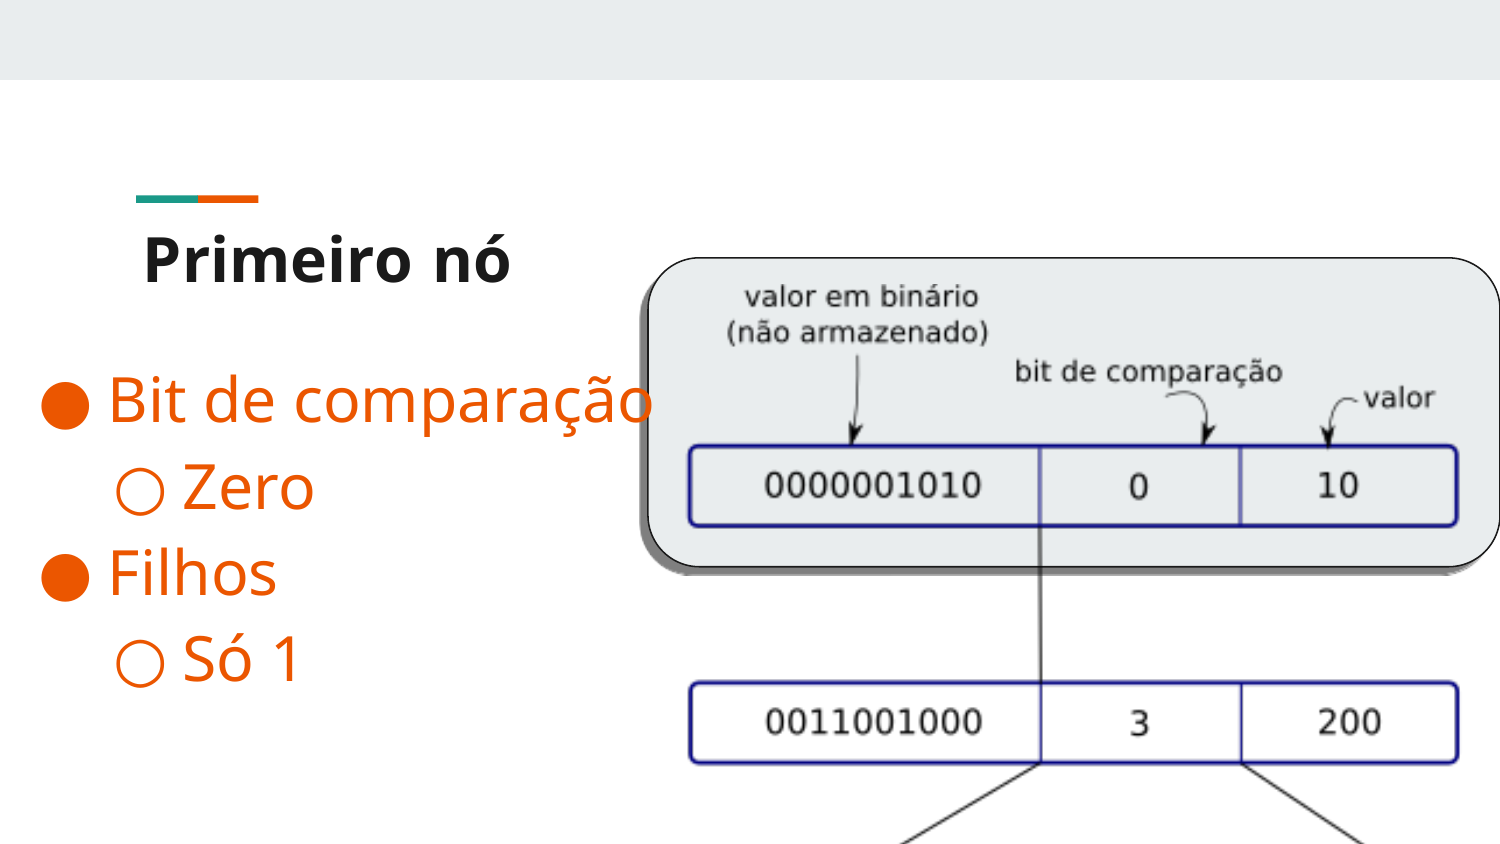

# Primeiro nó
Bit de comparação
Zero
Filhos
Só 1